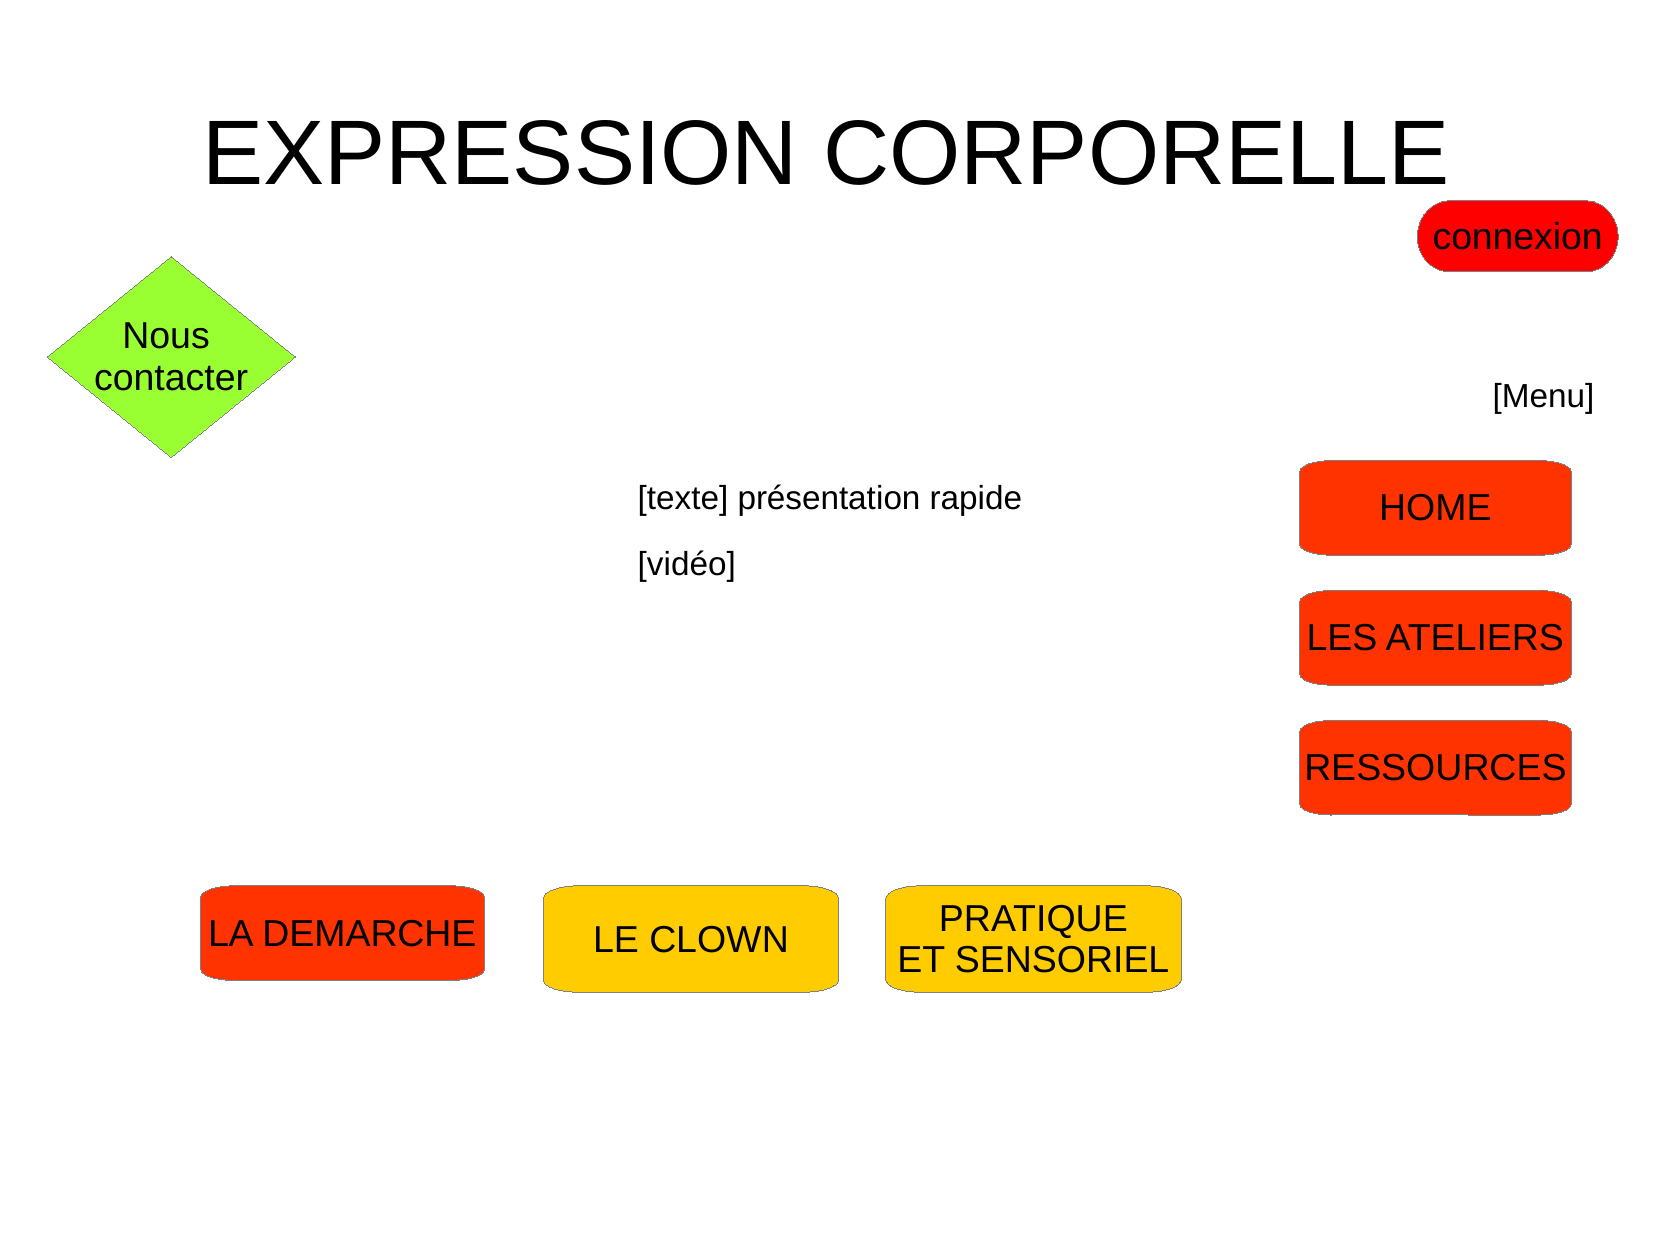

# EXPRESSION CORPORELLE
connexion
Nous
contacter
[Menu]
HOME
[texte] présentation rapide
[vidéo]
LES ATELIERS
RESSOURCES
LA DEMARCHE
LE CLOWN
PRATIQUE
ET SENSORIEL